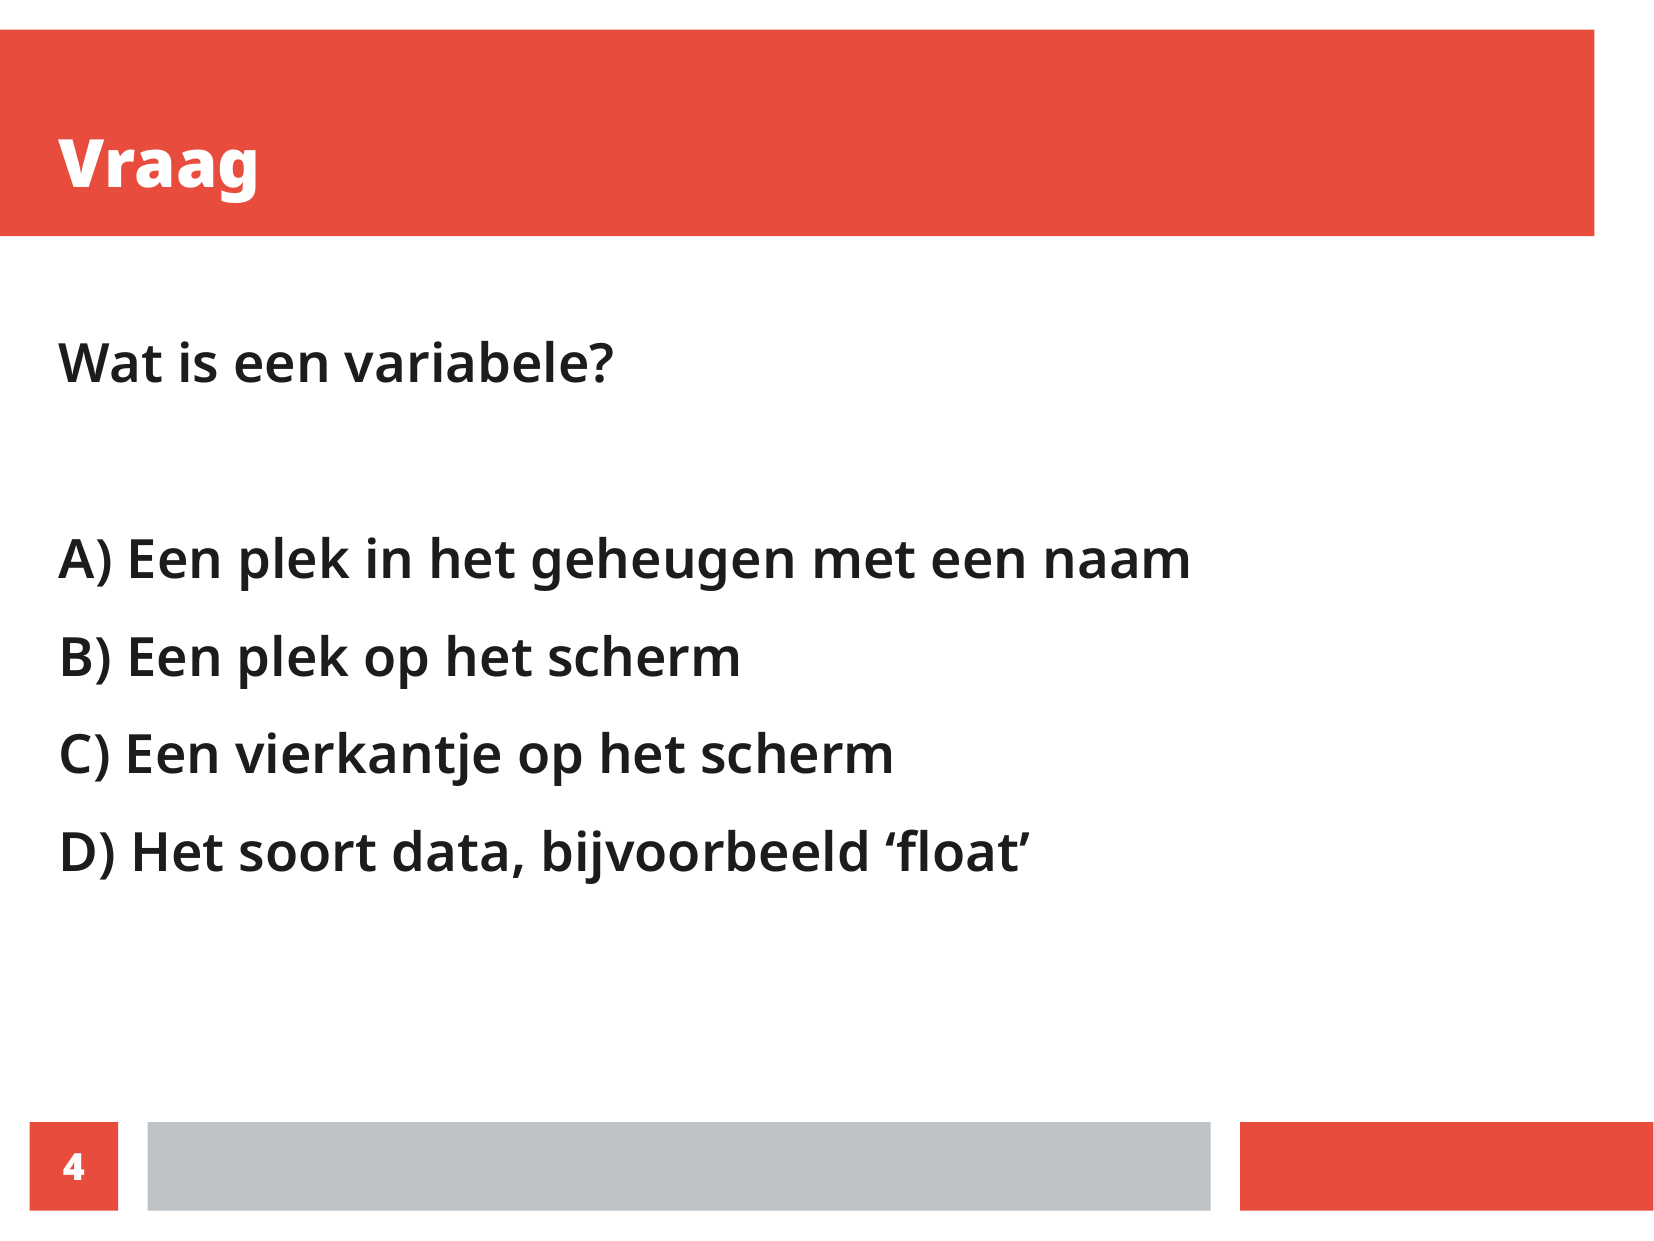

# Vraag
Wat is een variabele?
A) Een plek in het geheugen met een naam
B) Een plek op het scherm
C) Een vierkantje op het scherm
D) Het soort data, bijvoorbeeld ‘float’
4